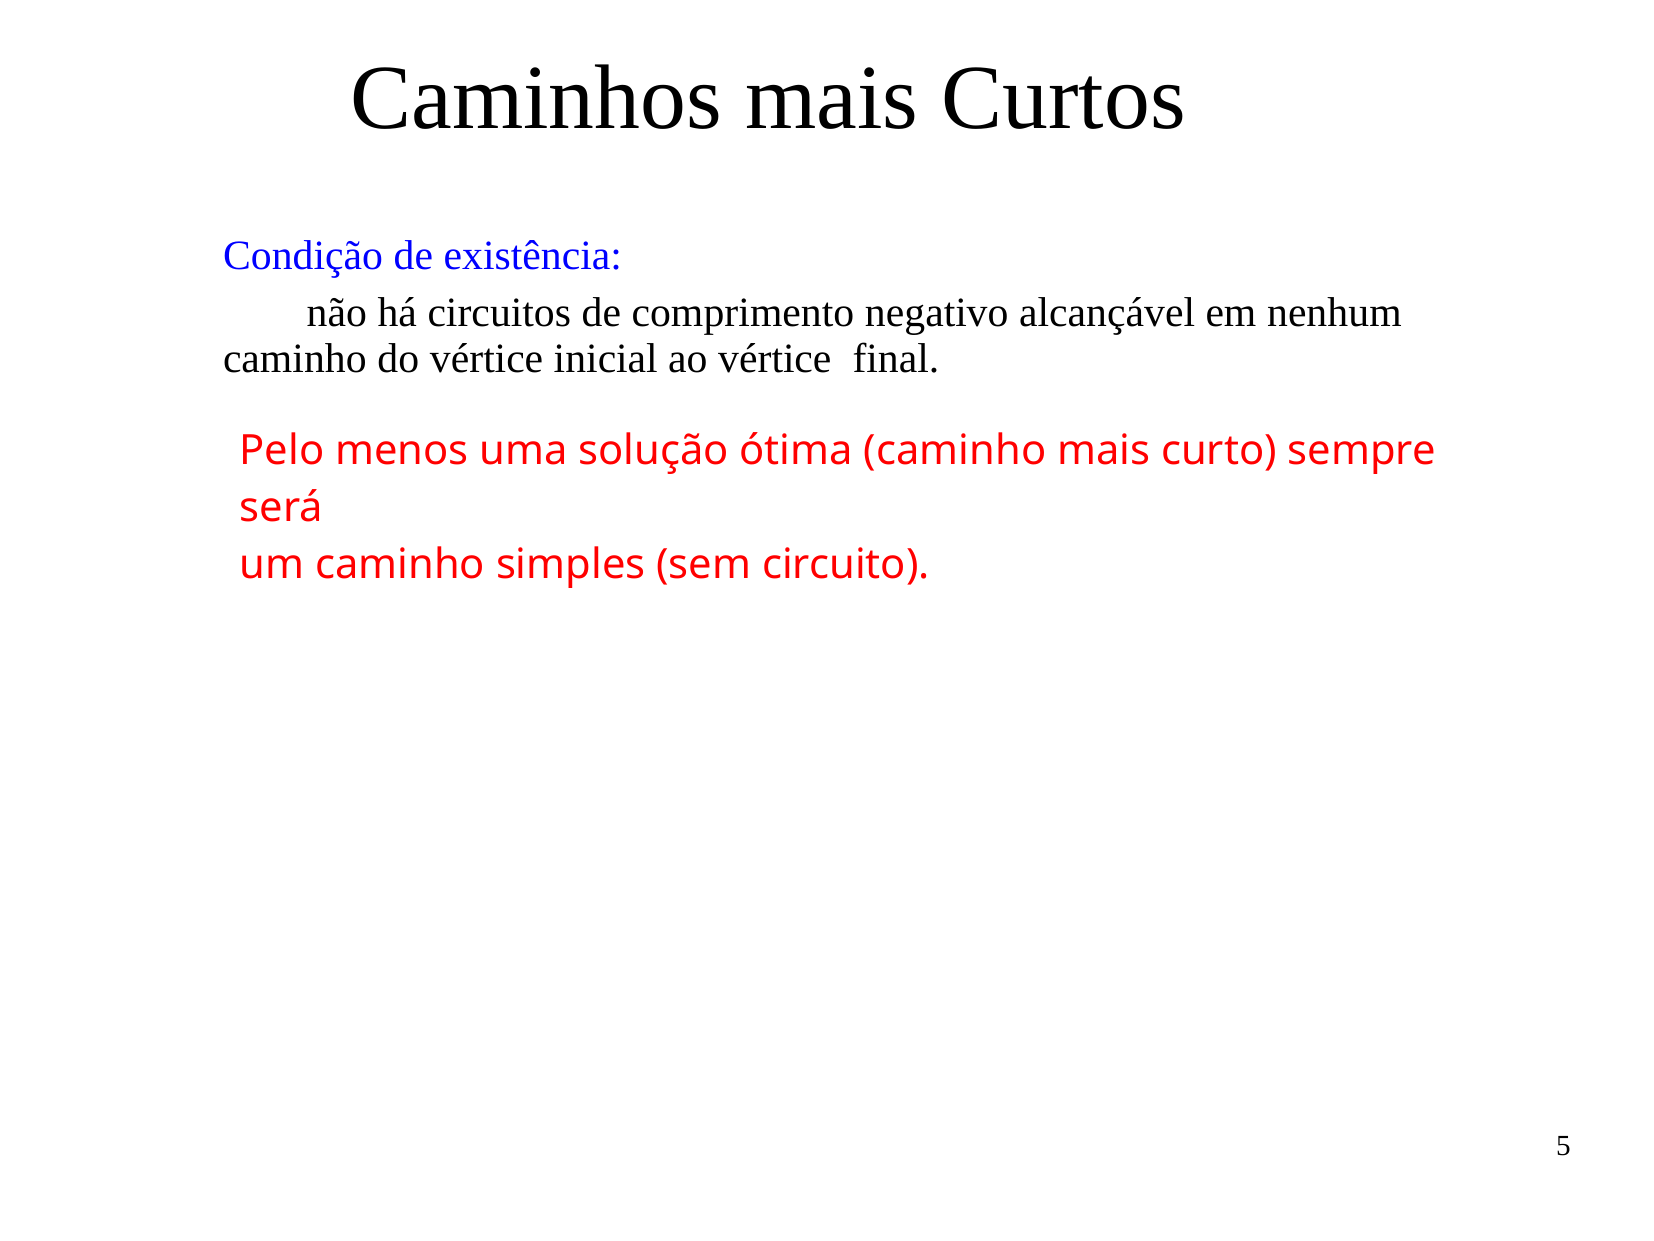

# Caminhos mais Curtos
	Condição de existência:
		não há circuitos de comprimento negativo alcançável em nenhum caminho do vértice inicial ao vértice final.
Pelo menos uma solução ótima (caminho mais curto) sempre será
um caminho simples (sem circuito).
5